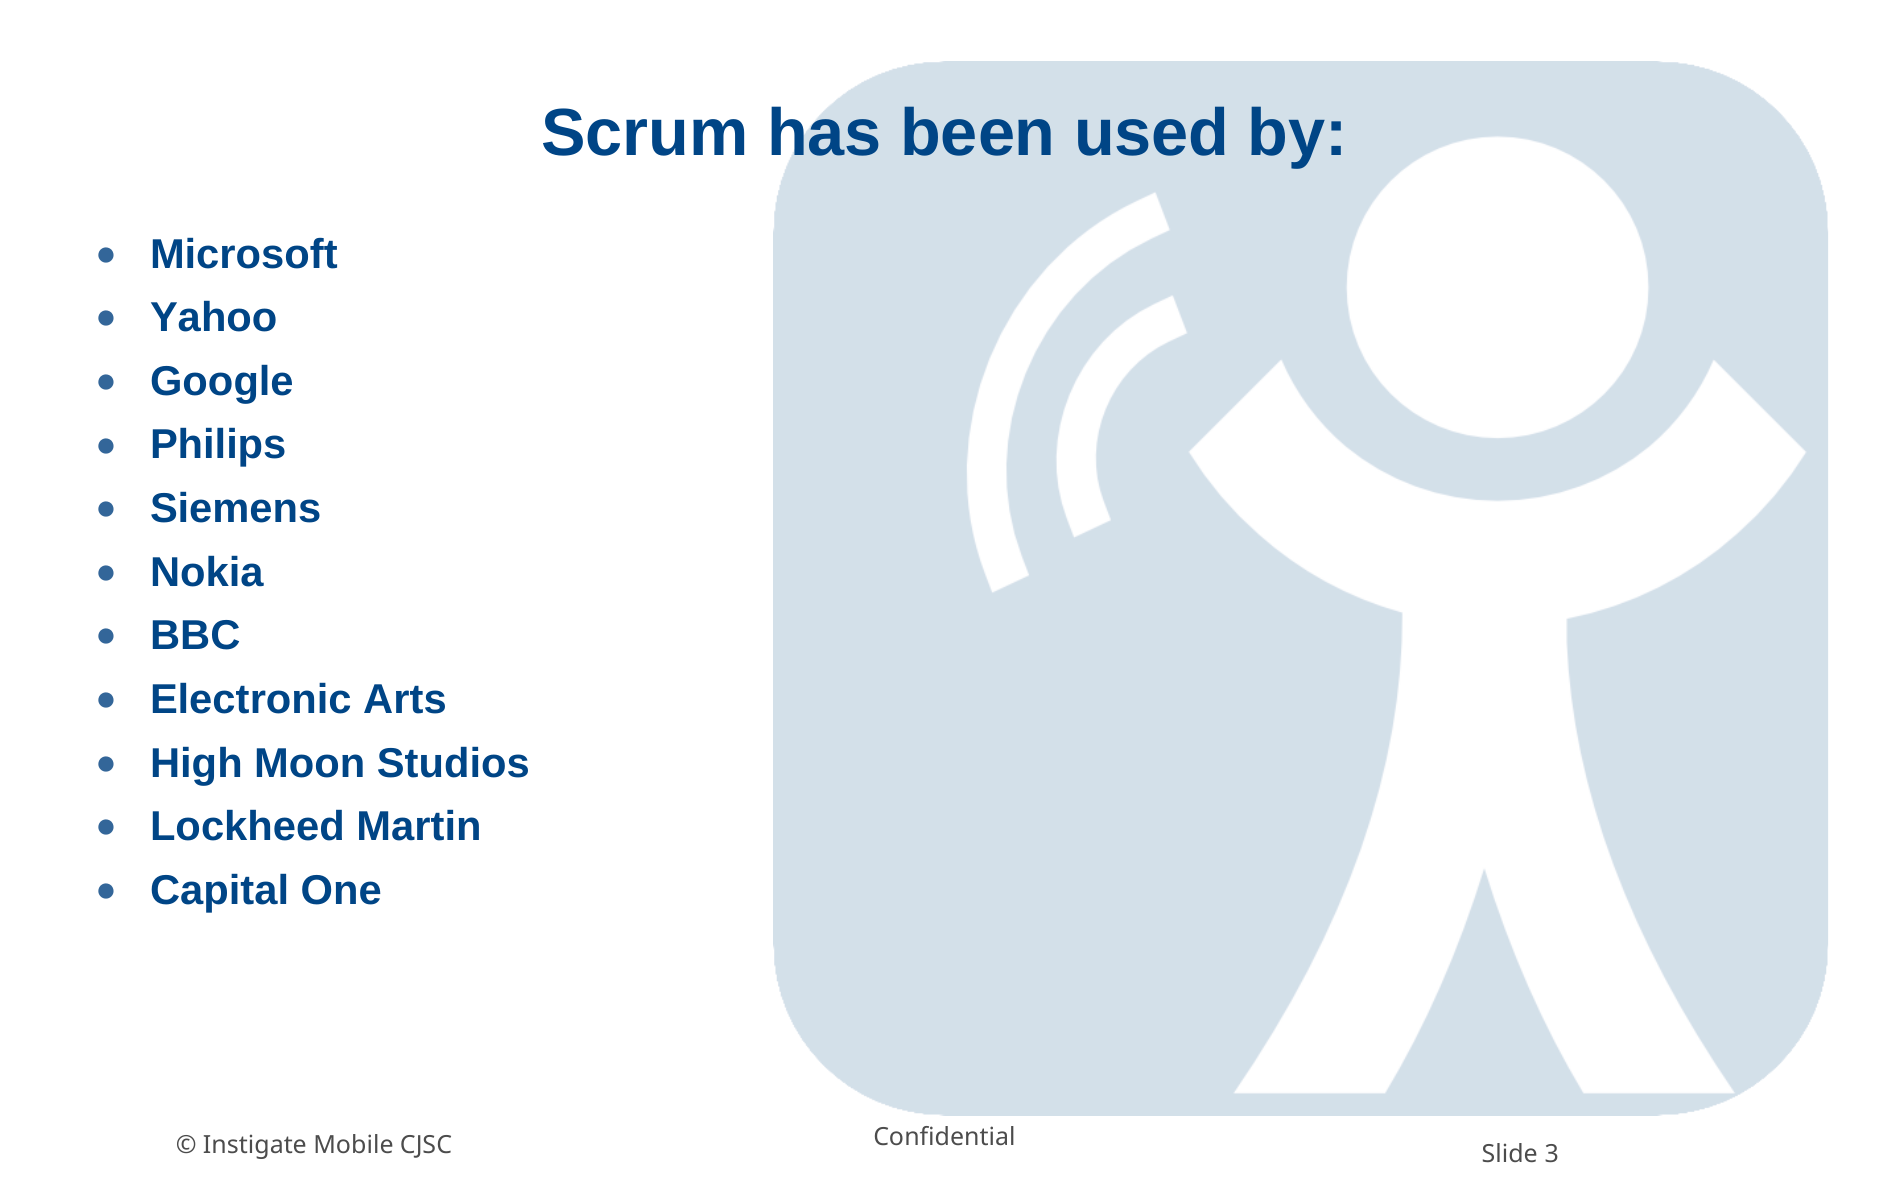

Scrum has been used by:
Microsoft
Yahoo
Google
Philips
Siemens
Nokia
BBC
Electronic Arts
High Moon Studios
Lockheed Martin
Capital One
Confidential